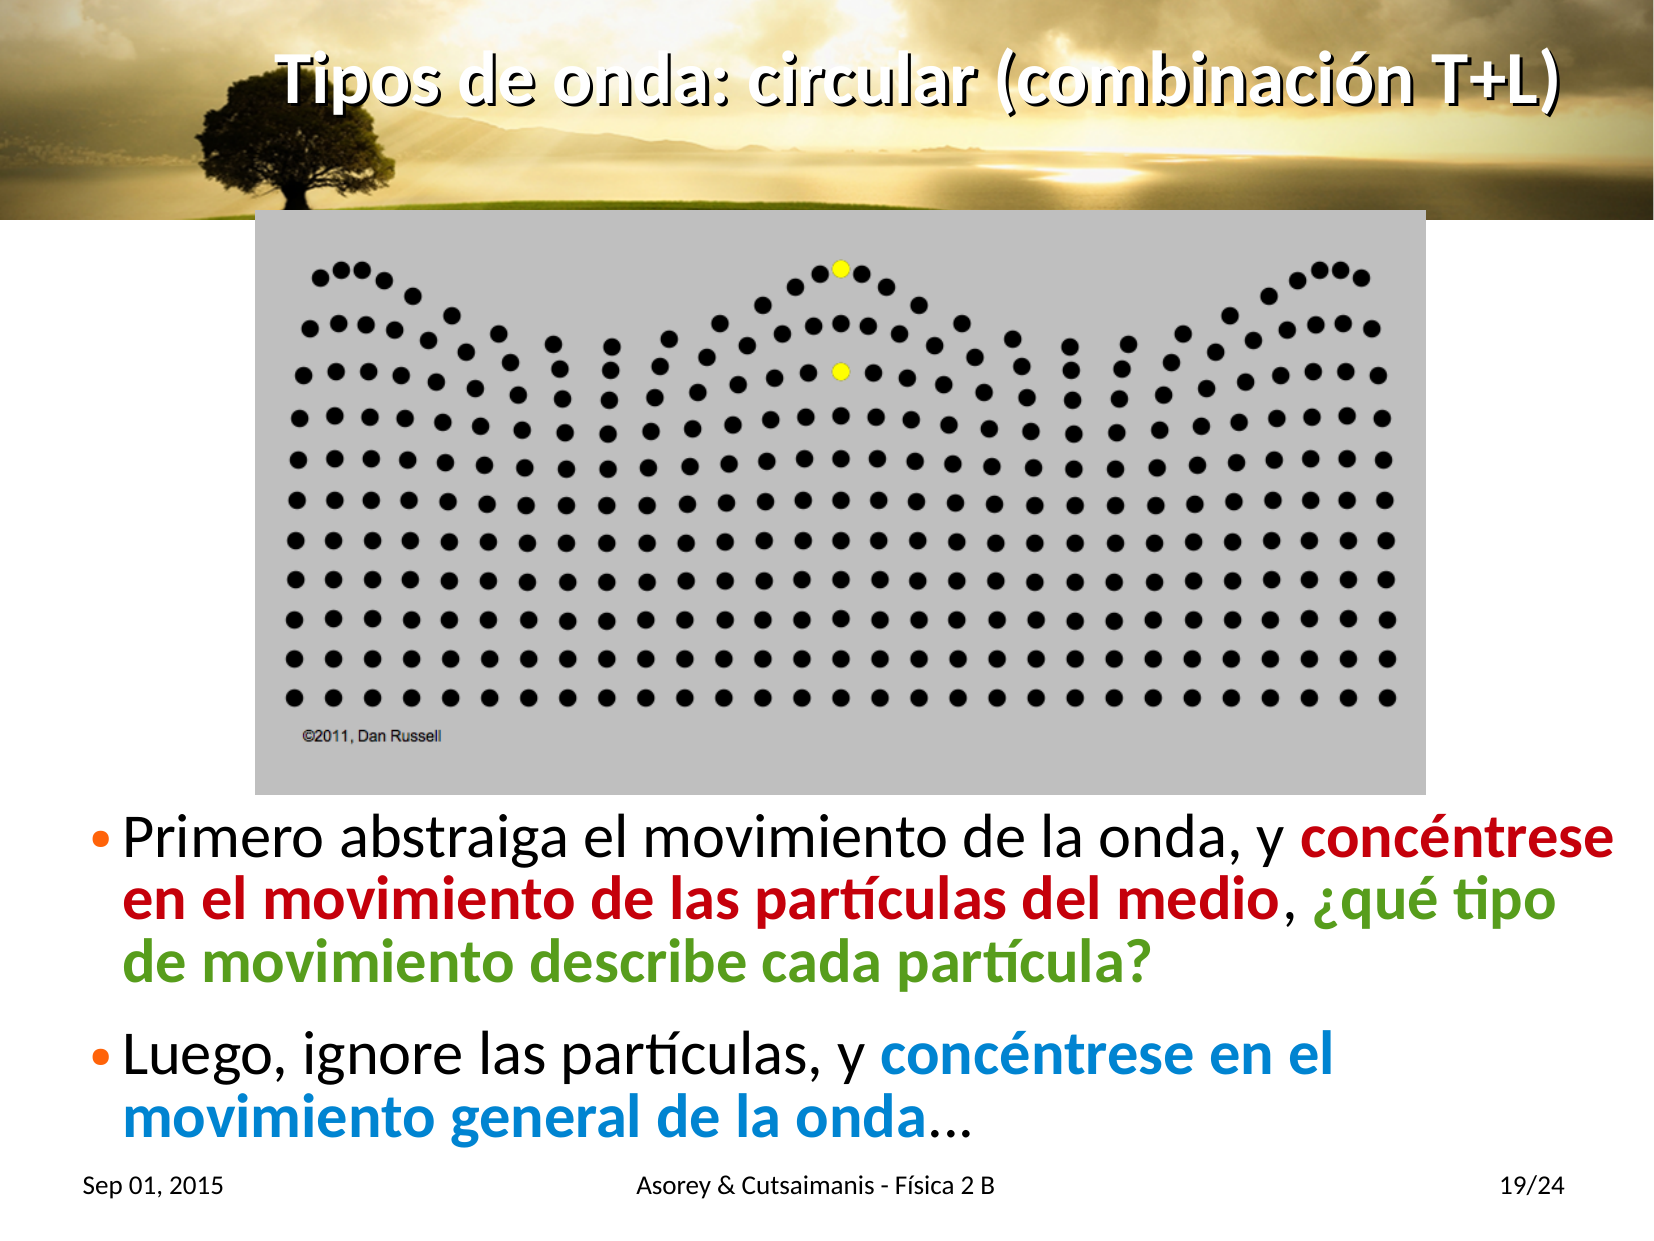

# Tipos de onda: circular (combinación T+L)
Primero abstraiga el movimiento de la onda, y concéntrese en el movimiento de las partículas del medio, ¿qué tipo de movimiento describe cada partícula?
Luego, ignore las partículas, y concéntrese en el movimiento general de la onda...
Sep 01, 2015
Asorey & Cutsaimanis - Física 2 B
19